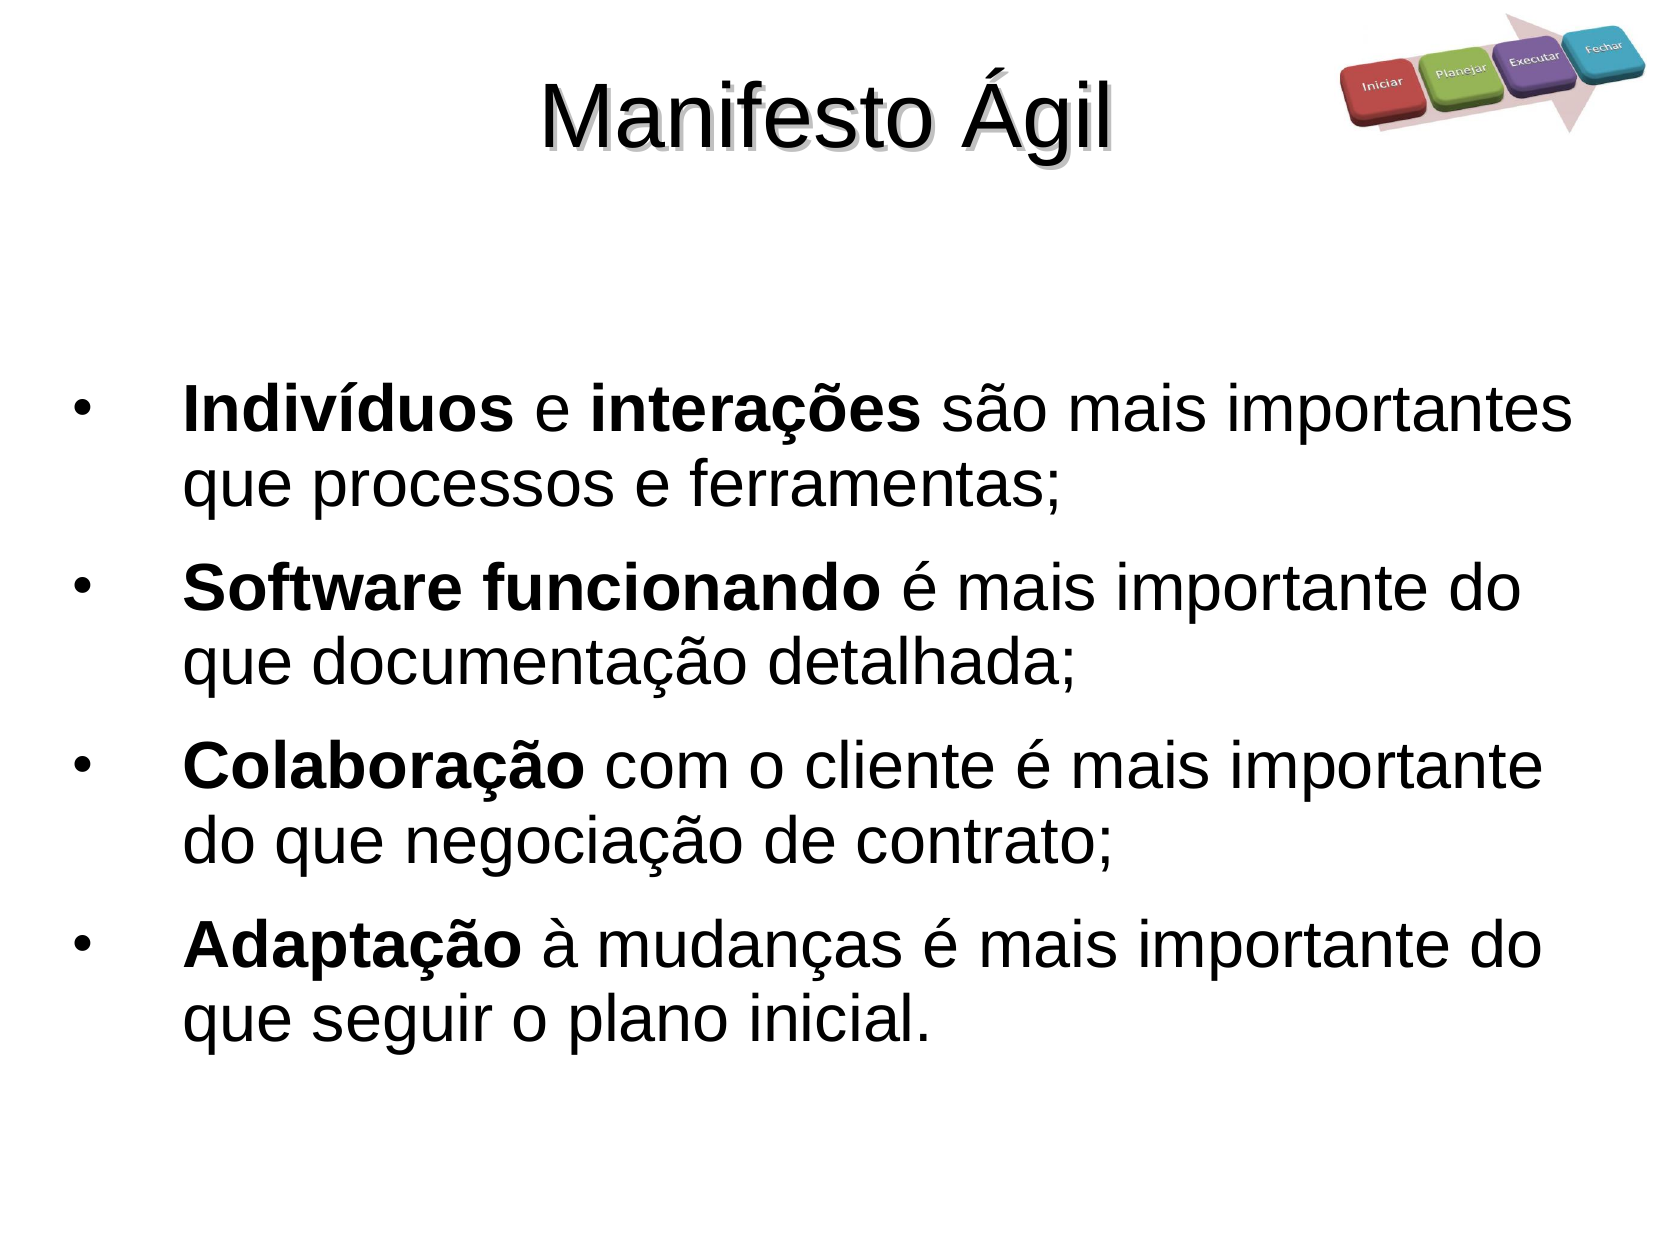

# Manifesto Ágil
Indivíduos e interações são mais importantes que processos e ferramentas;
Software funcionando é mais importante do que documentação detalhada;
Colaboração com o cliente é mais importante do que negociação de contrato;
Adaptação à mudanças é mais importante do que seguir o plano inicial.